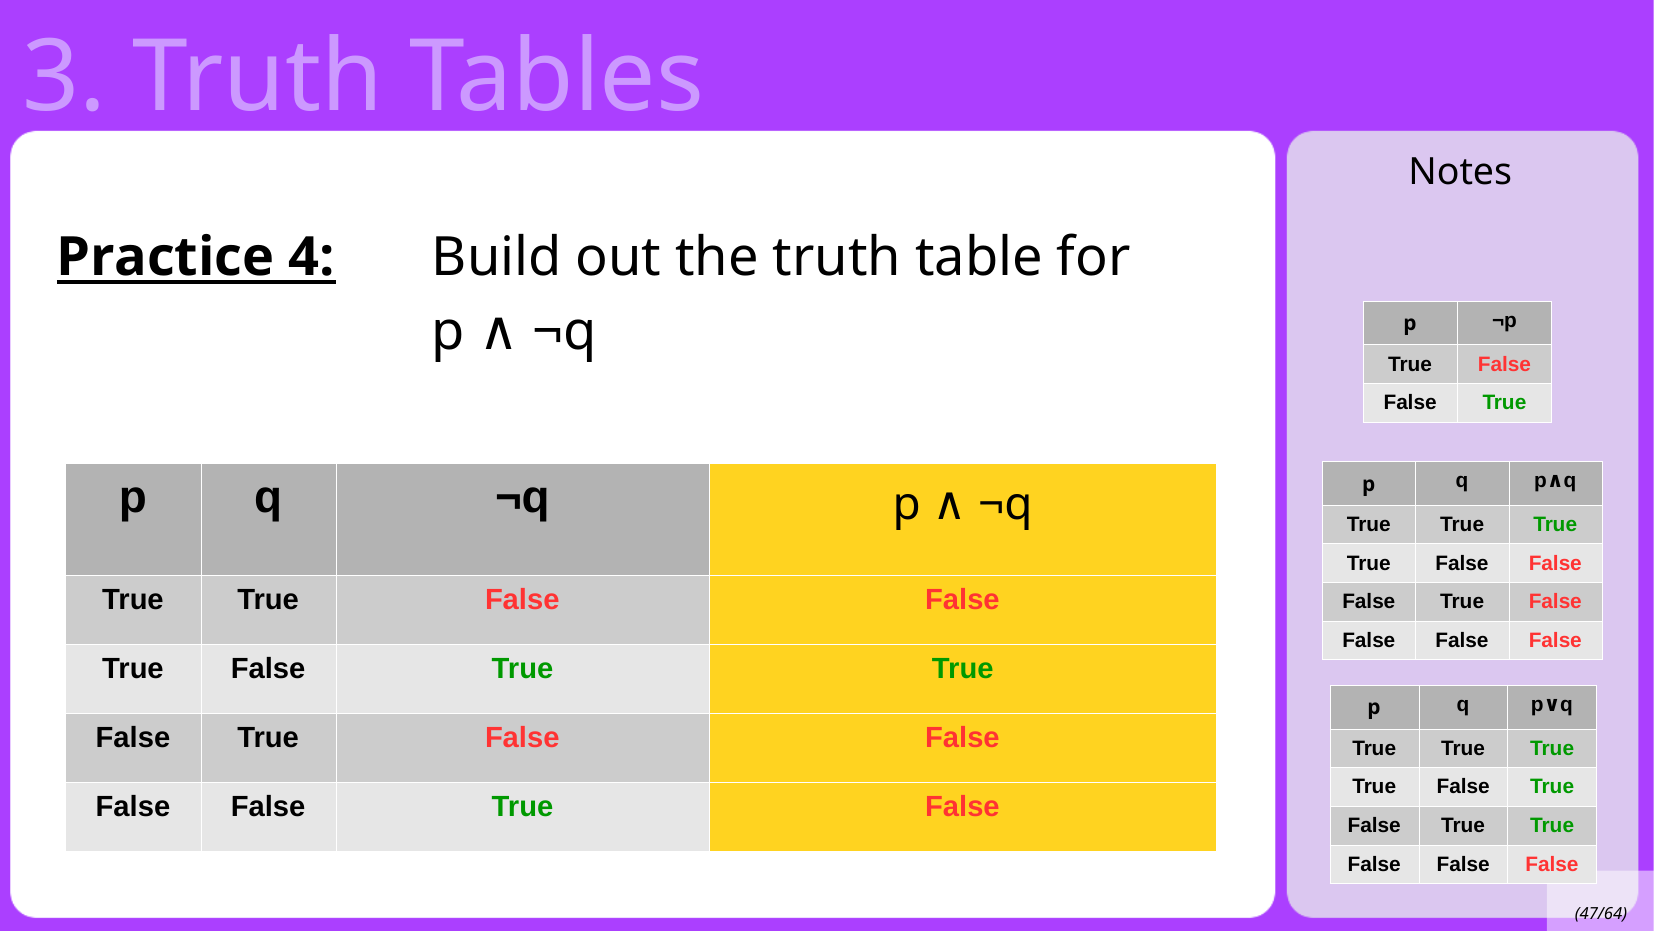

# 3. Truth Tables
Notes
Practice 4:		Build out the truth table for
					p ∧ ¬q
| p | ¬p |
| --- | --- |
| True | False |
| False | True |
| p | q | p∧q |
| --- | --- | --- |
| True | True | True |
| True | False | False |
| False | True | False |
| False | False | False |
| p | q | ¬q | p ∧ ¬q |
| --- | --- | --- | --- |
| True | True | False | False |
| True | False | True | True |
| False | True | False | False |
| False | False | True | False |
| p | q | p∨q |
| --- | --- | --- |
| True | True | True |
| True | False | True |
| False | True | True |
| False | False | False |